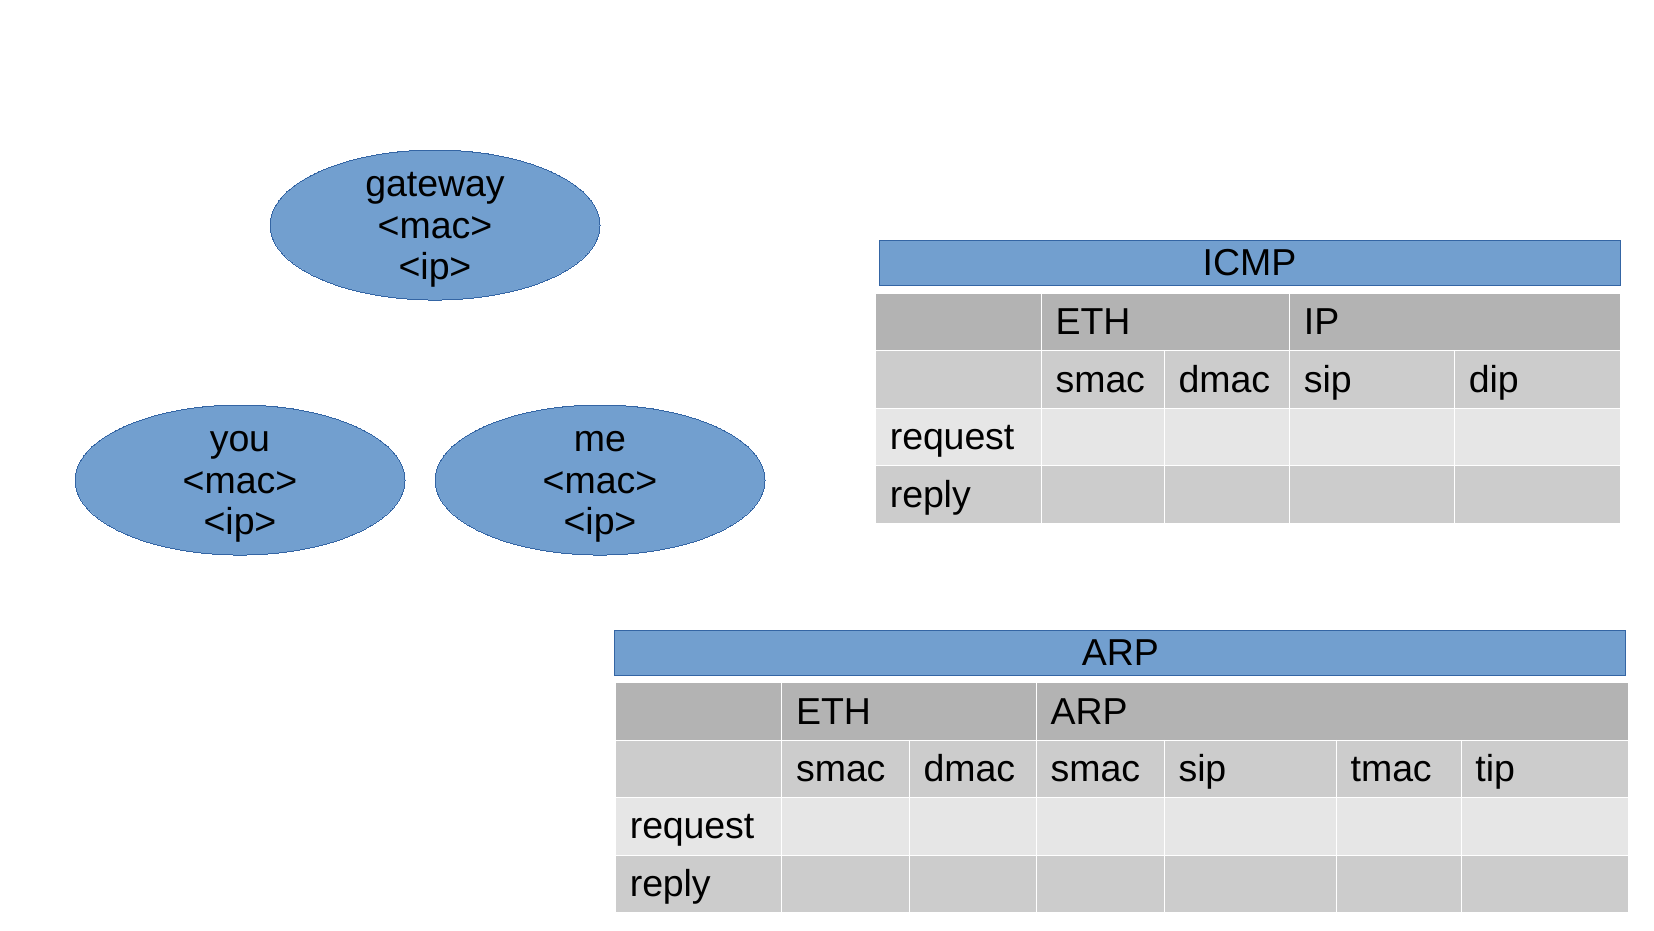

gateway
<mac>
<ip>
ICMP
| | ETH | | IP | |
| --- | --- | --- | --- | --- |
| | smac | dmac | sip | dip |
| request | | | | |
| reply | | | | |
you
<mac>
<ip>
me
<mac>
<ip>
ARP
| | ETH | | ARP | | | |
| --- | --- | --- | --- | --- | --- | --- |
| | smac | dmac | smac | sip | tmac | tip |
| request | | | | | | |
| reply | | | | | | |